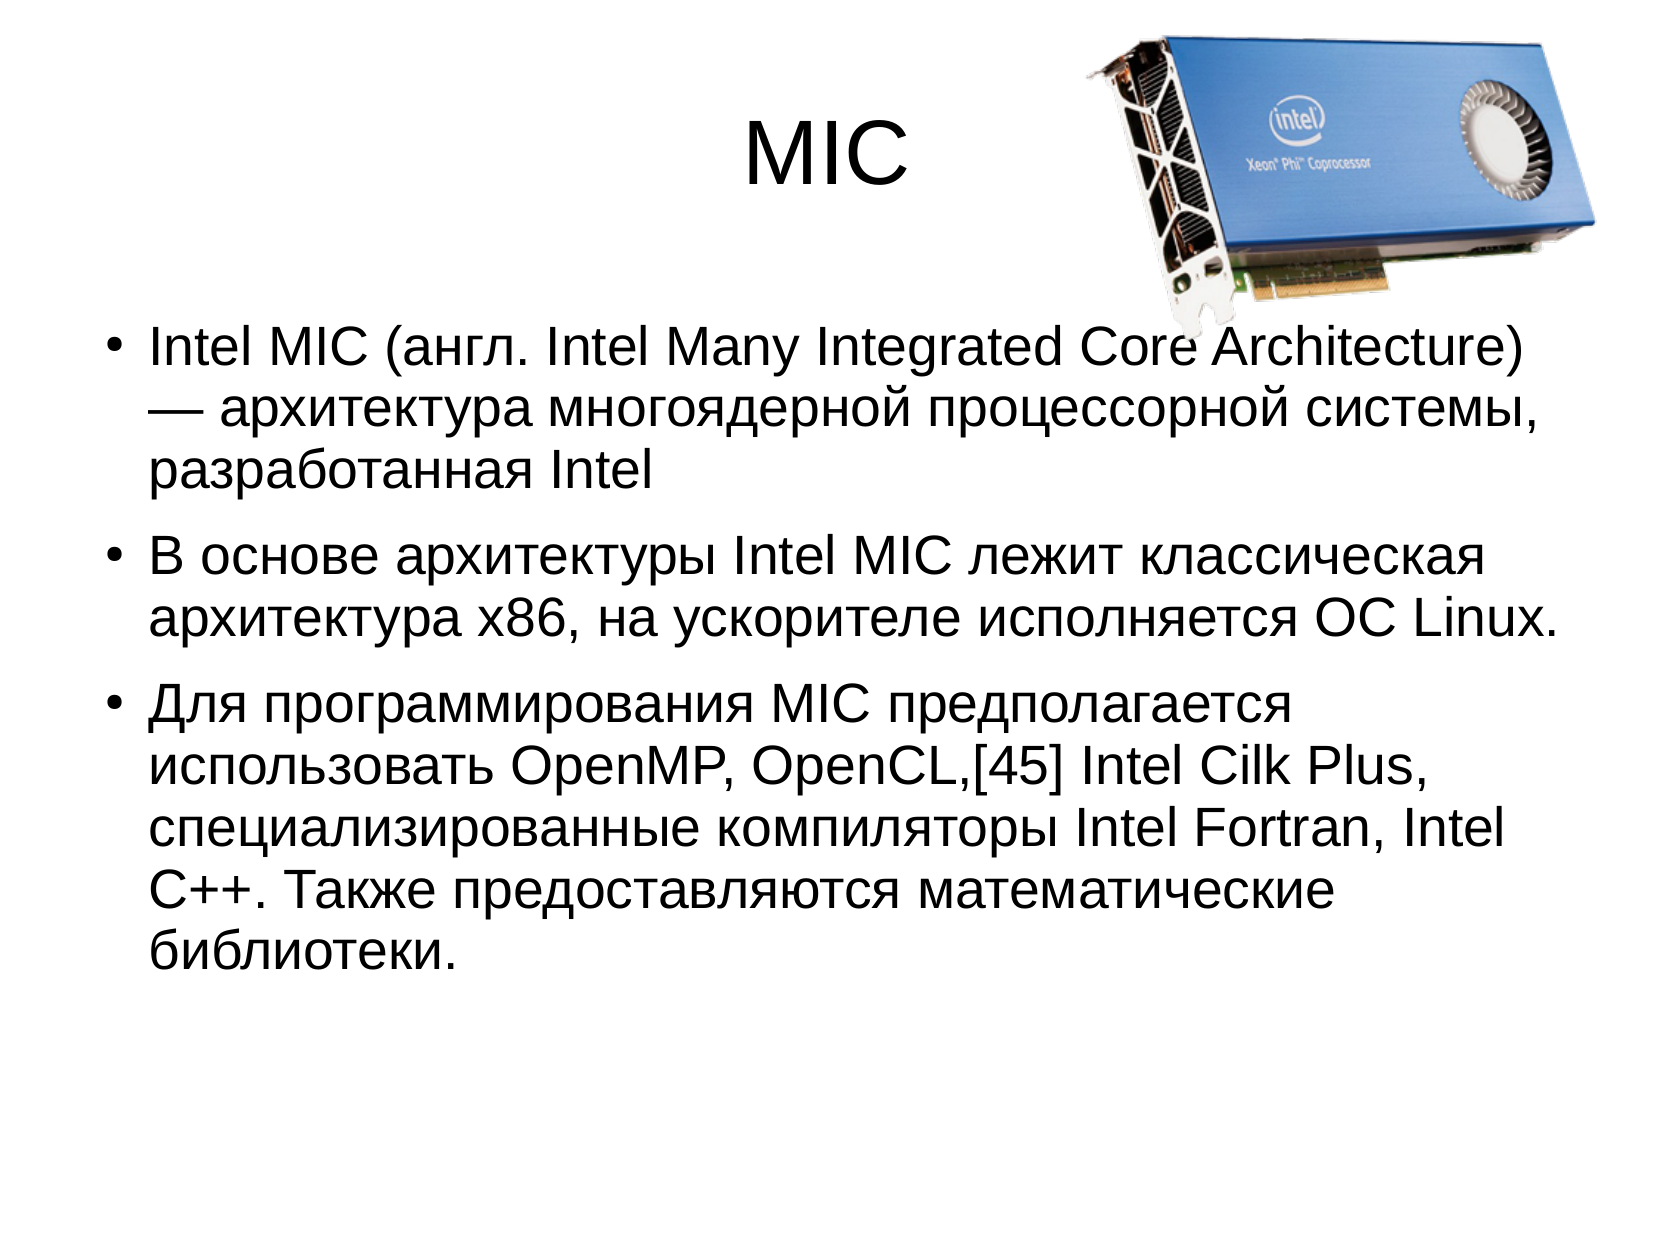

# MIC
Intel MIC (англ. Intel Many Integrated Core Architecture) — архитектура многоядерной процессорной системы, разработанная Intel
В основе архитектуры Intel MIC лежит классическая архитектура x86, на ускорителе исполняется ОС Linux.
Для программирования MIC предполагается использовать OpenMP, OpenCL,[45] Intel Cilk Plus, специализированные компиляторы Intel Fortran, Intel C++. Также предоставляются математические библиотеки.